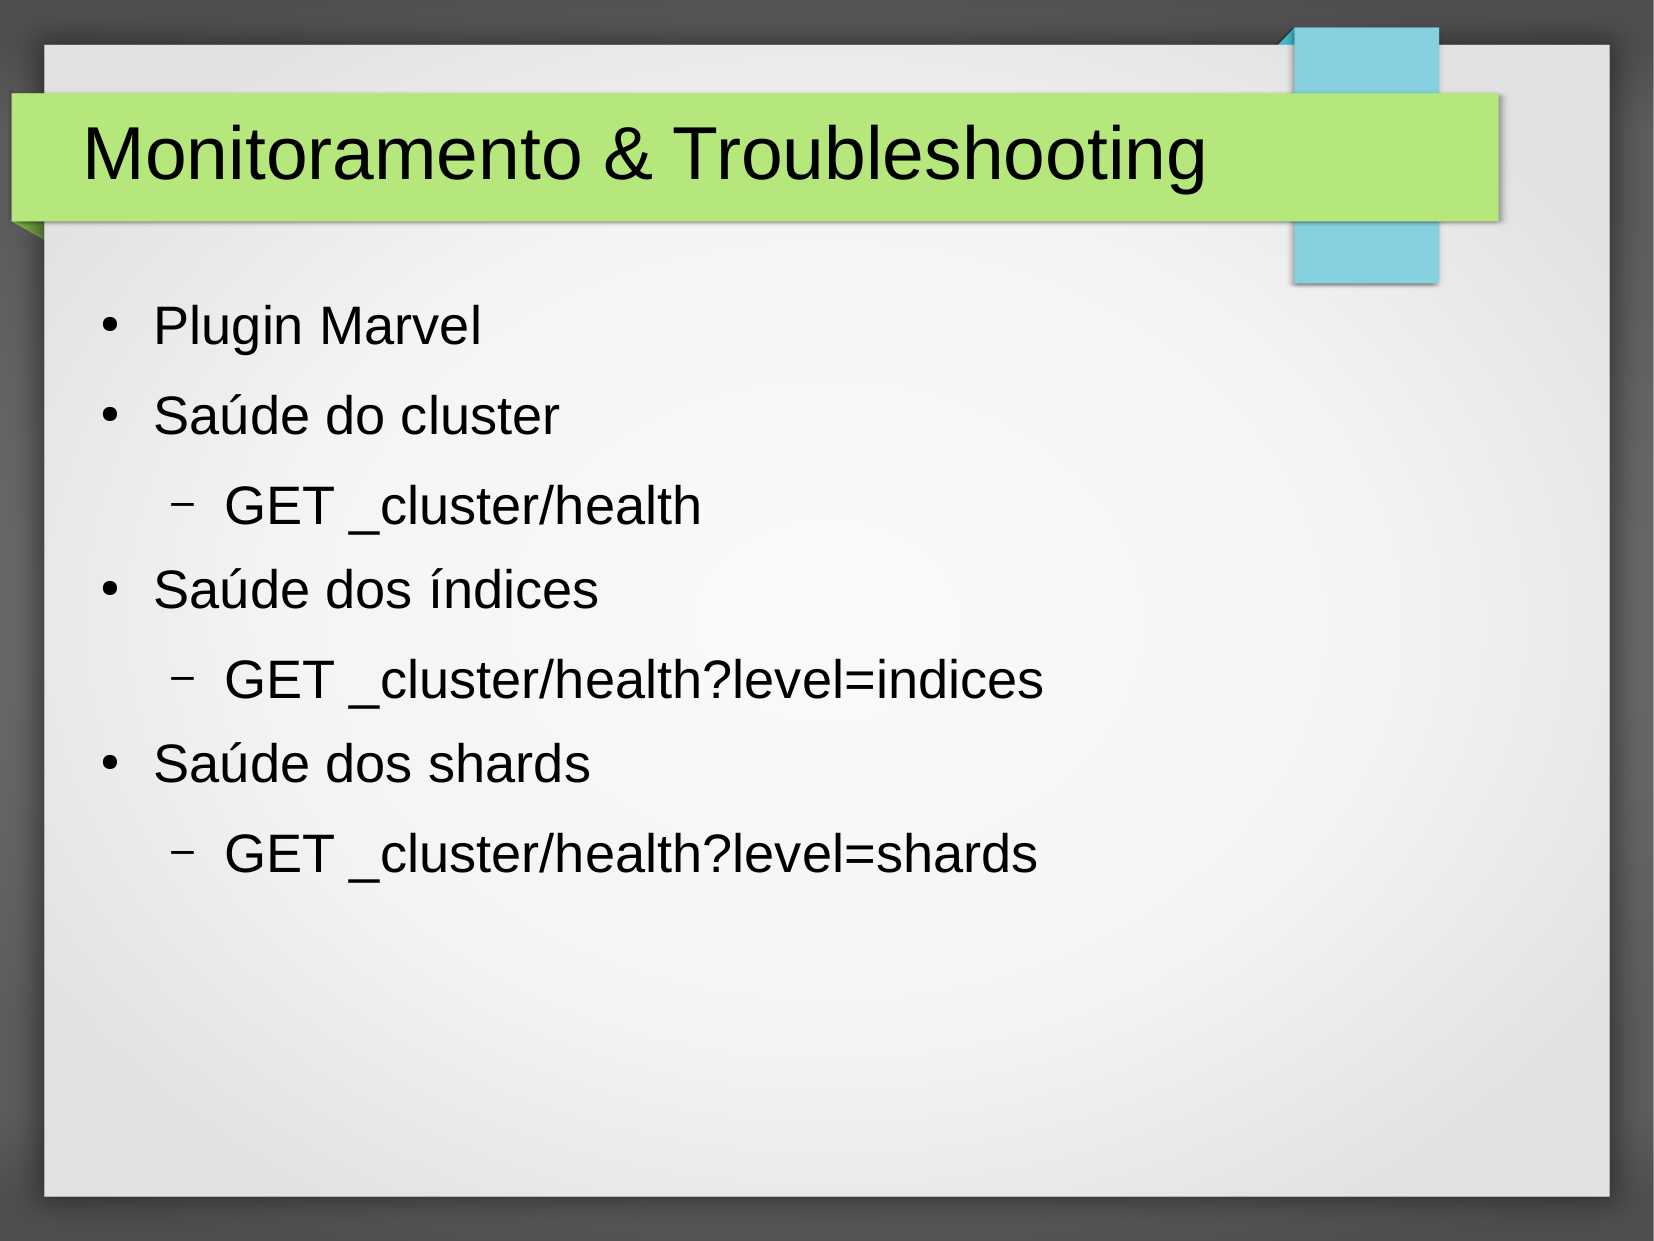

# Monitoramento & Troubleshooting
Plugin Marvel
Saúde do cluster
GET _cluster/health
Saúde dos índices
GET _cluster/health?level=indices
Saúde dos shards
GET _cluster/health?level=shards